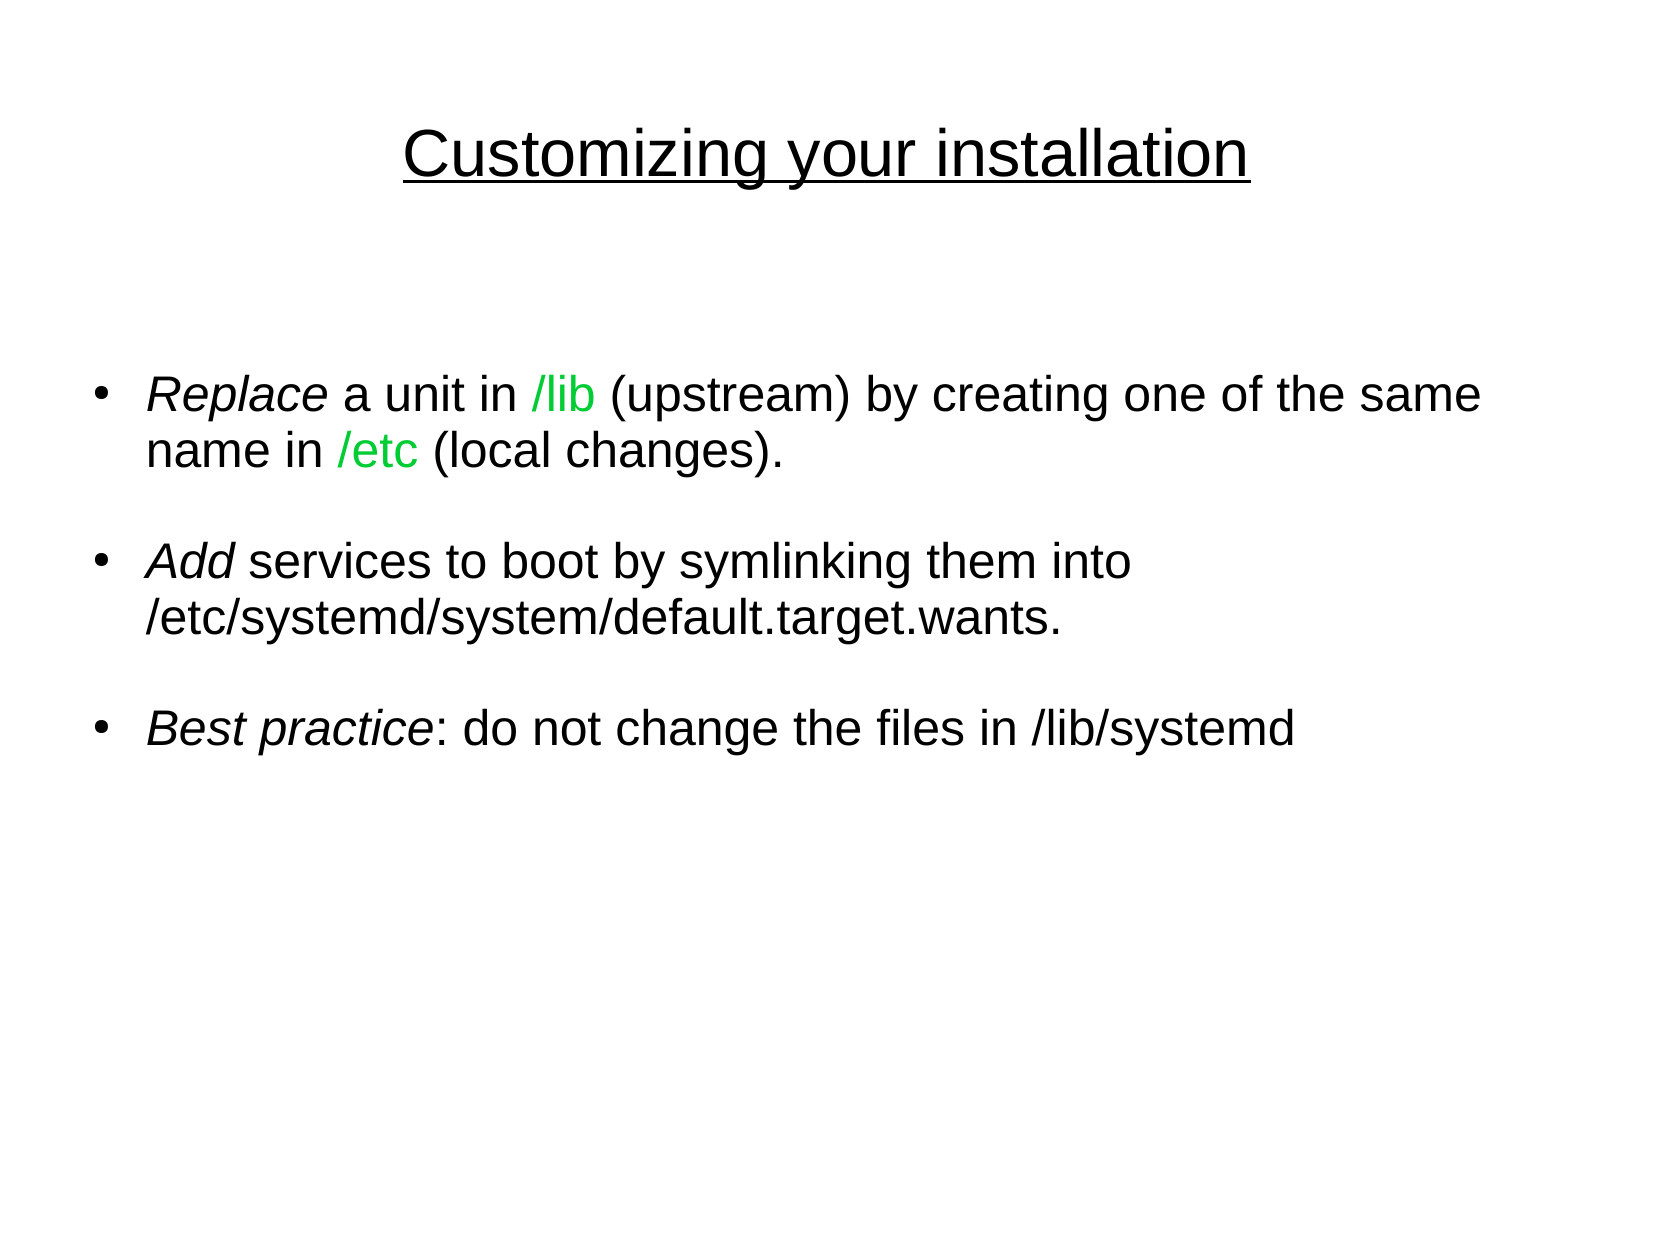

# Customizing your installation
Replace a unit in /lib (upstream) by creating one of the same name in /etc (local changes).
Add services to boot by symlinking them into /etc/systemd/system/default.target.wants.
Best practice: do not change the files in /lib/systemd